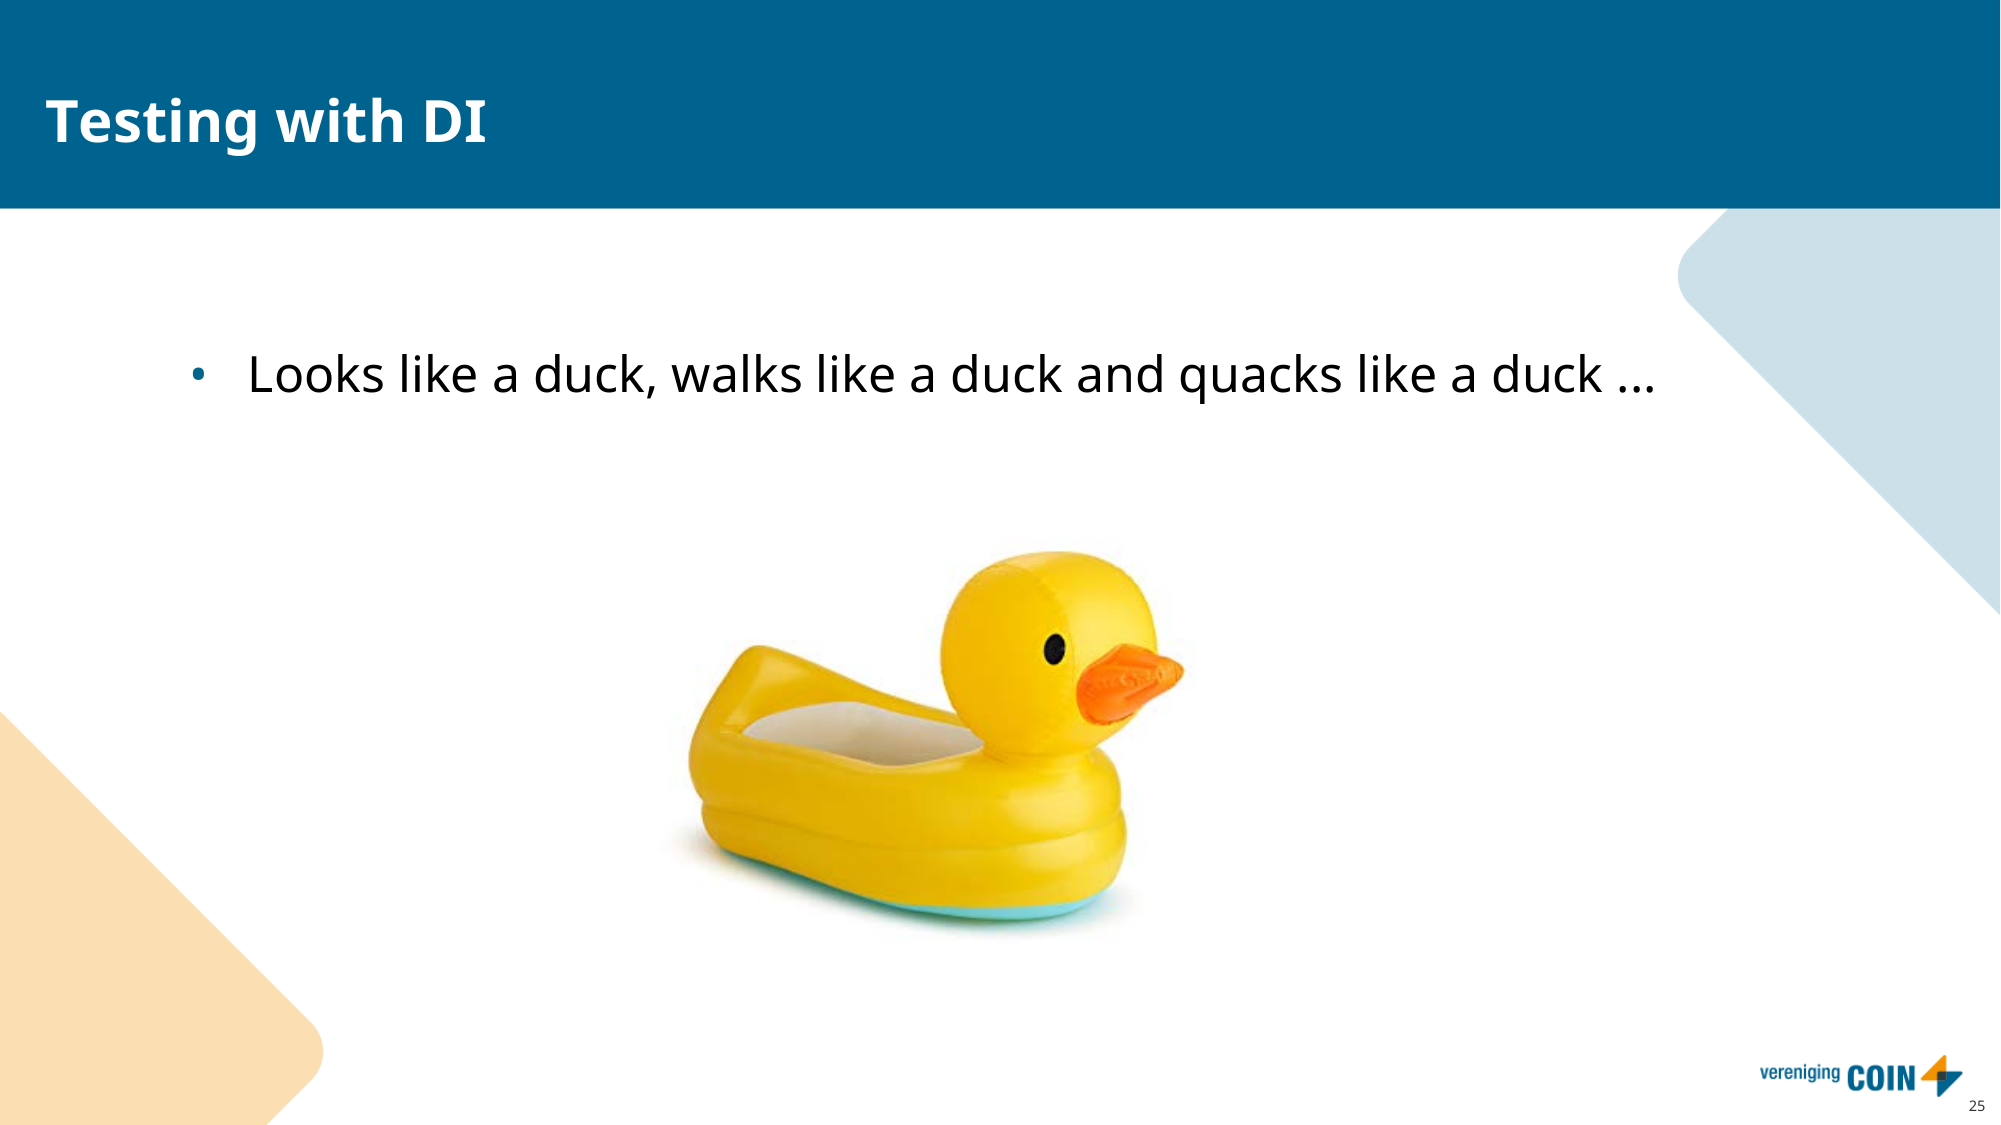

Testing with DI
Looks like a duck, walks like a duck and quacks like a duck ...